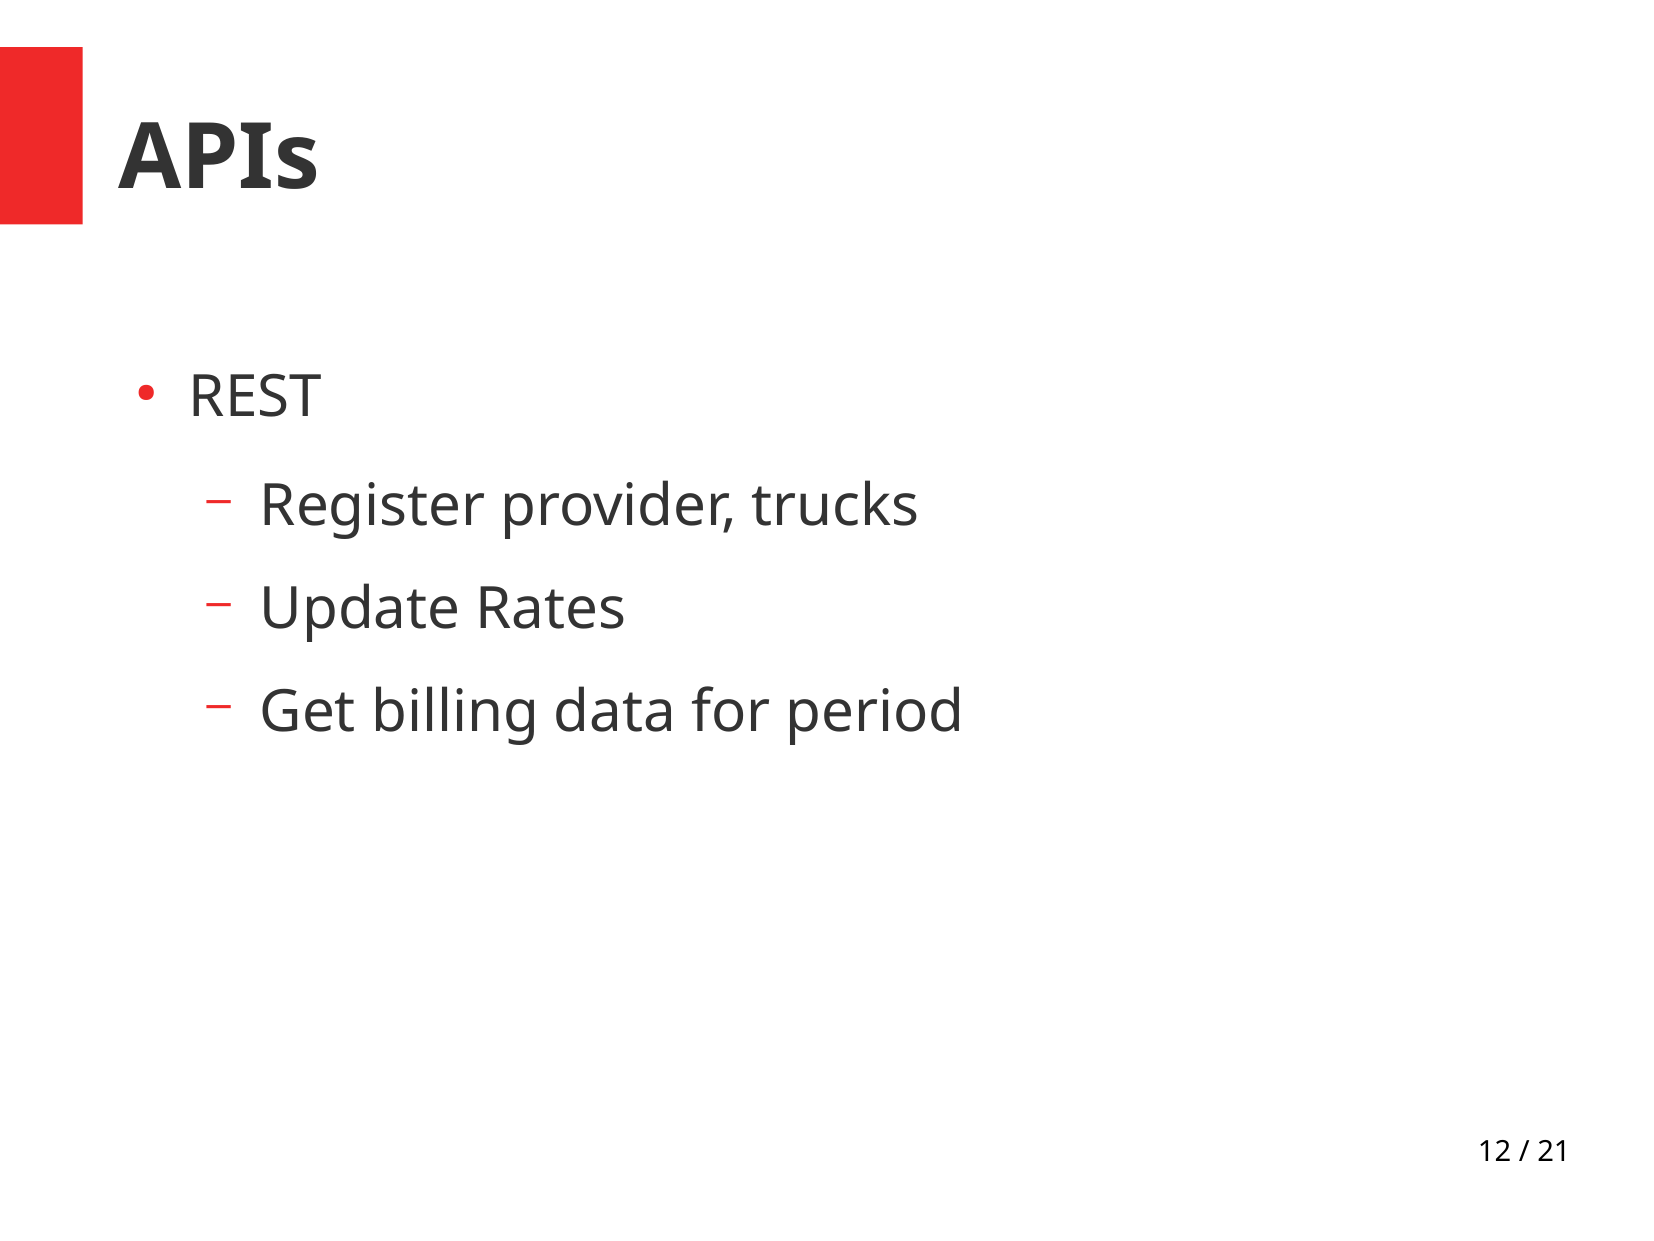

# APIs
REST
Register provider, trucks
Update Rates
Get billing data for period
12